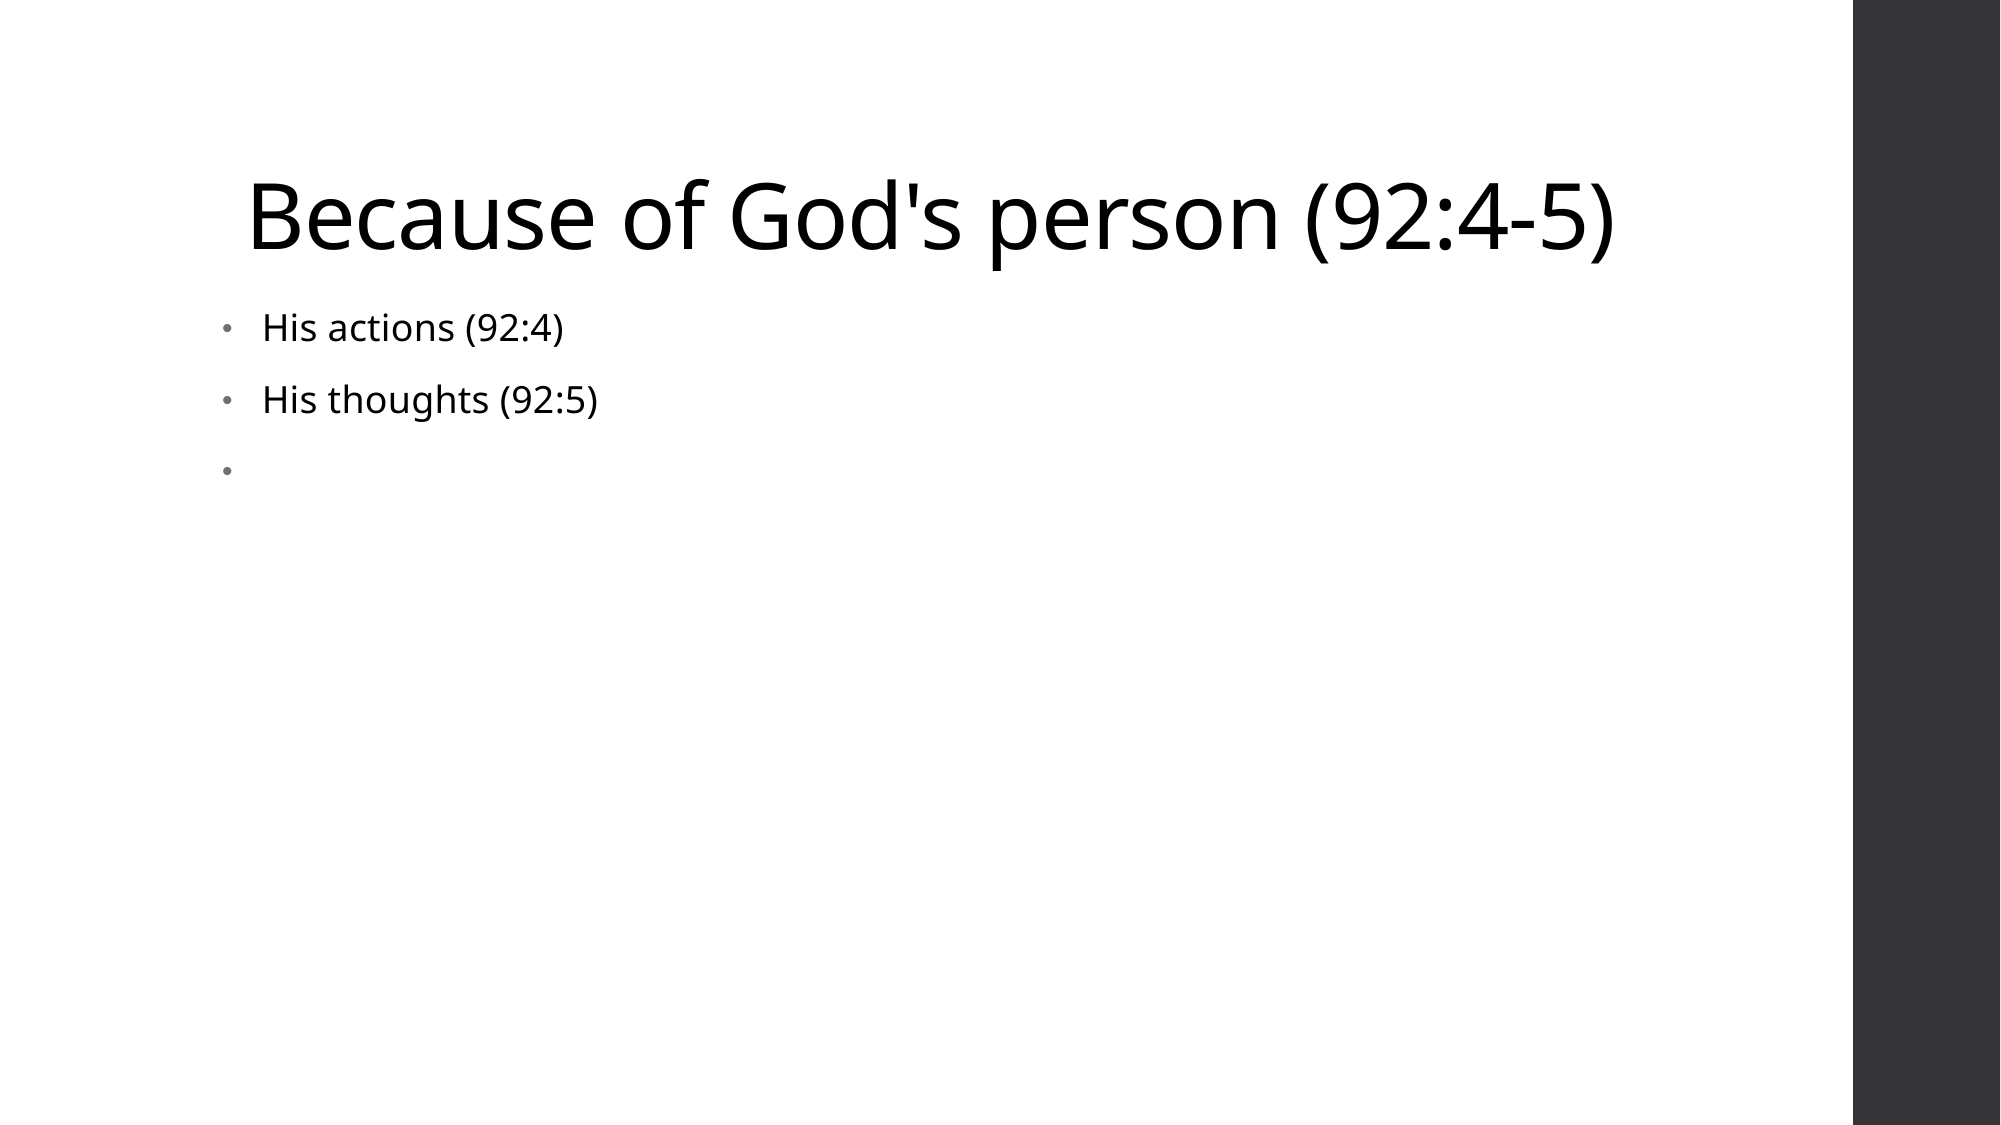

# Because of God's person (92:4-5)
 His actions (92:4)
 His thoughts (92:5)